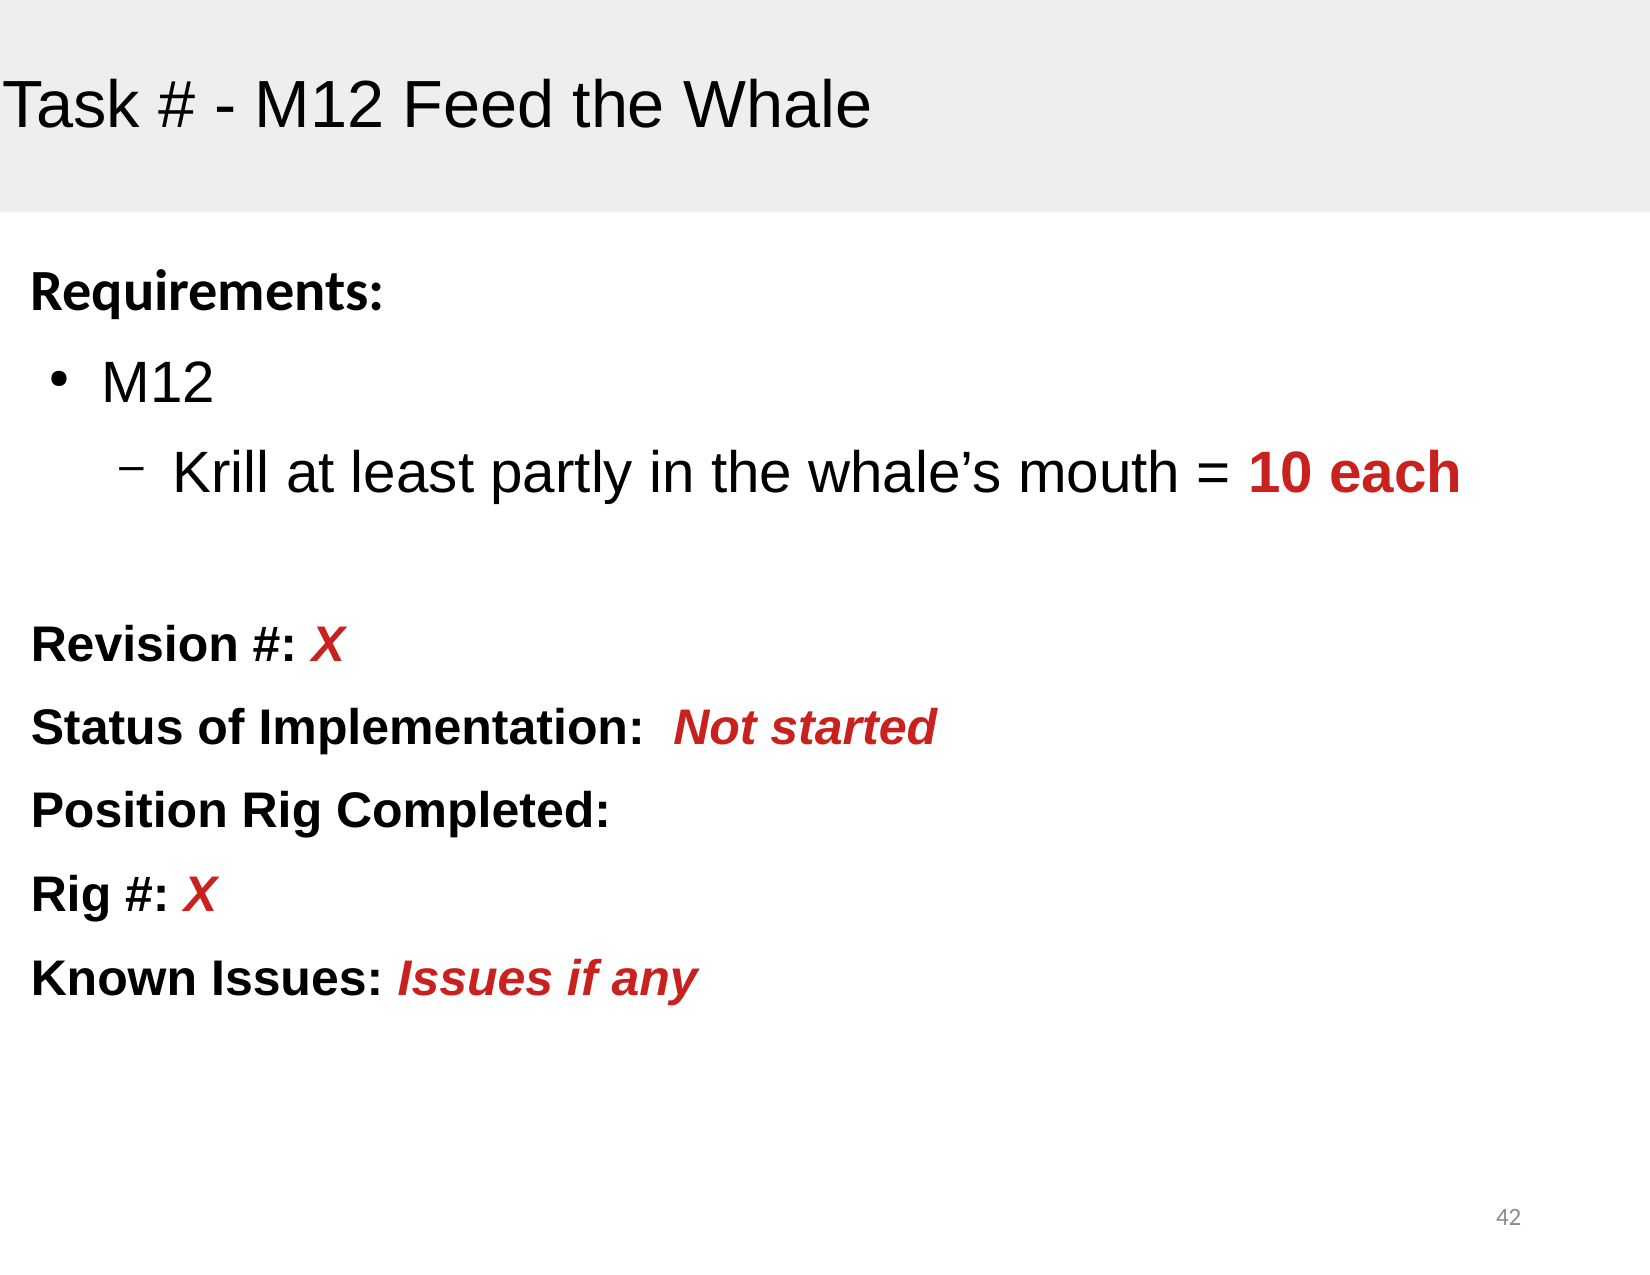

# Task # - M12 Feed the Whale
Requirements:
M12
Krill at least partly in the whale’s mouth = 10 each
Revision #: X
Status of Implementation: Not started
Position Rig Completed:
Rig #: X
Known Issues: Issues if any
42